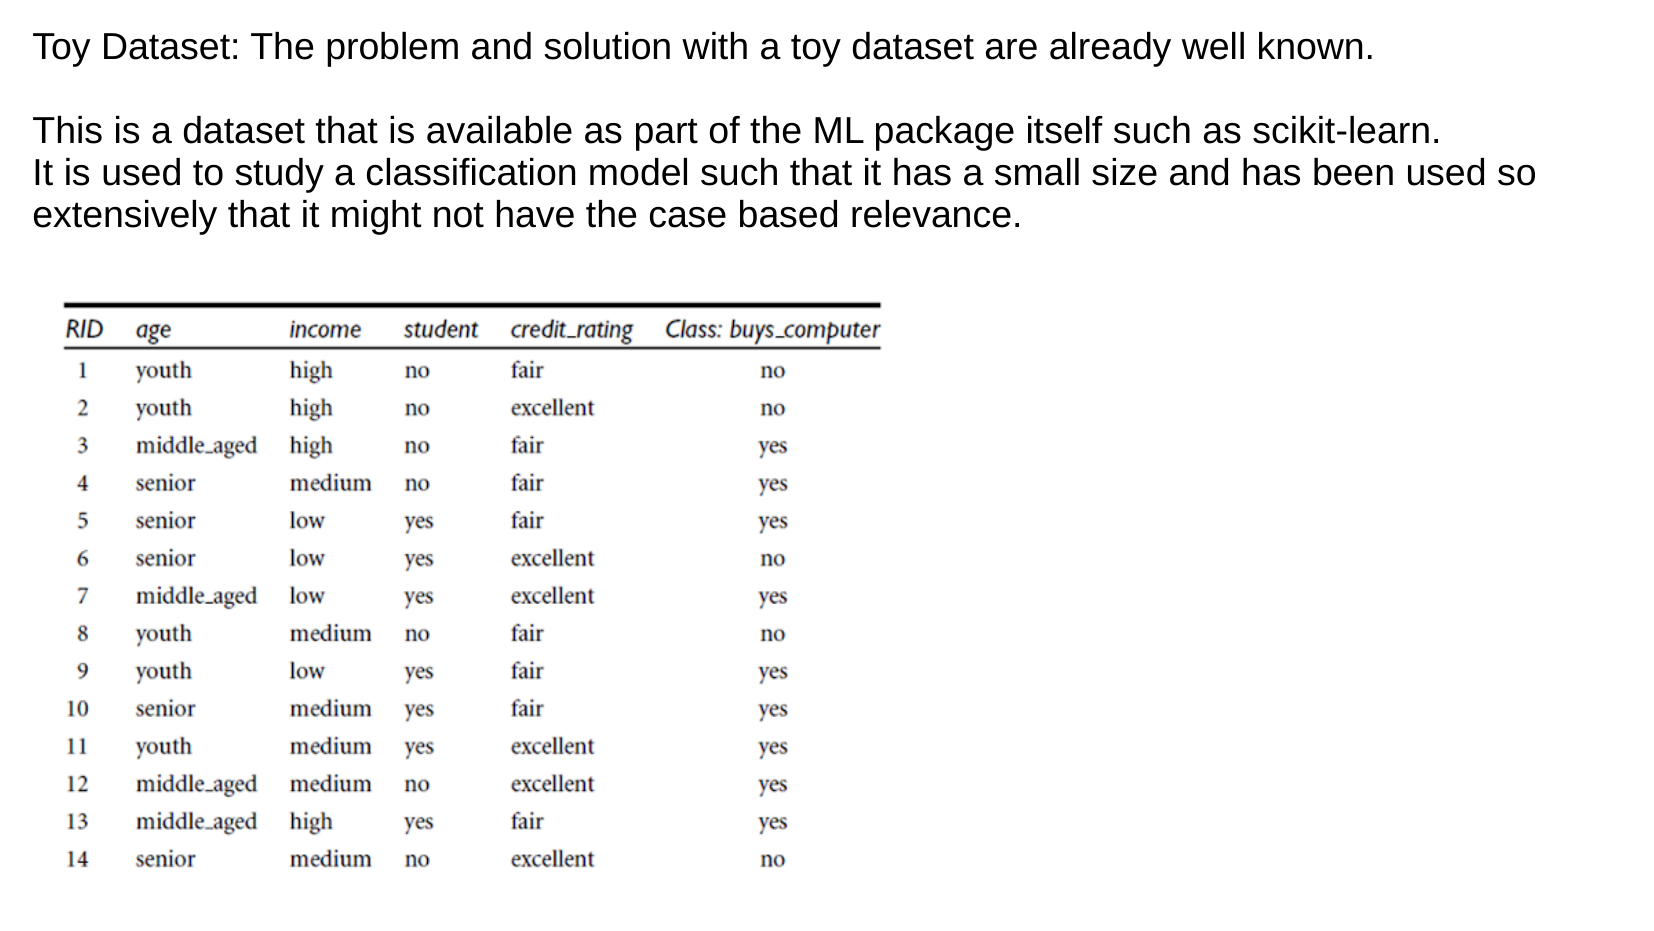

Toy Dataset: The problem and solution with a toy dataset are already well known.
This is a dataset that is available as part of the ML package itself such as scikit-learn.
It is used to study a classification model such that it has a small size and has been used so extensively that it might not have the case based relevance.